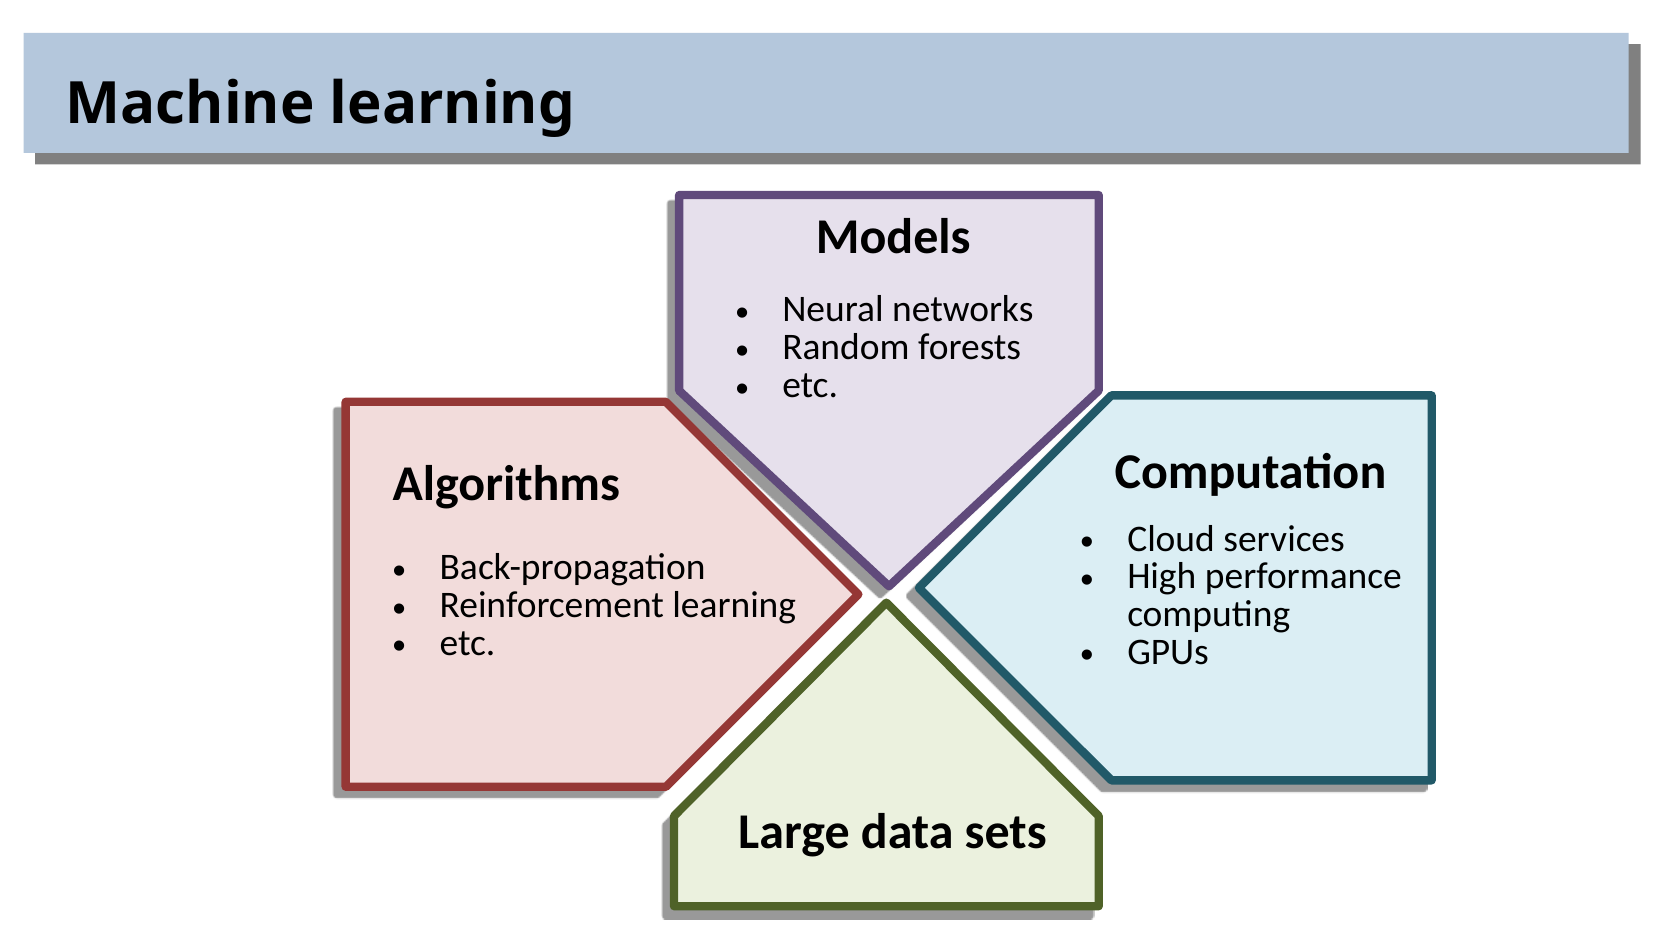

Machine learning
Models
Neural networks
Random forests
etc.
Computation
Algorithms
Cloud services
High performance computing
GPUs
Back-propagation
Reinforcement learning
etc.
Large data sets